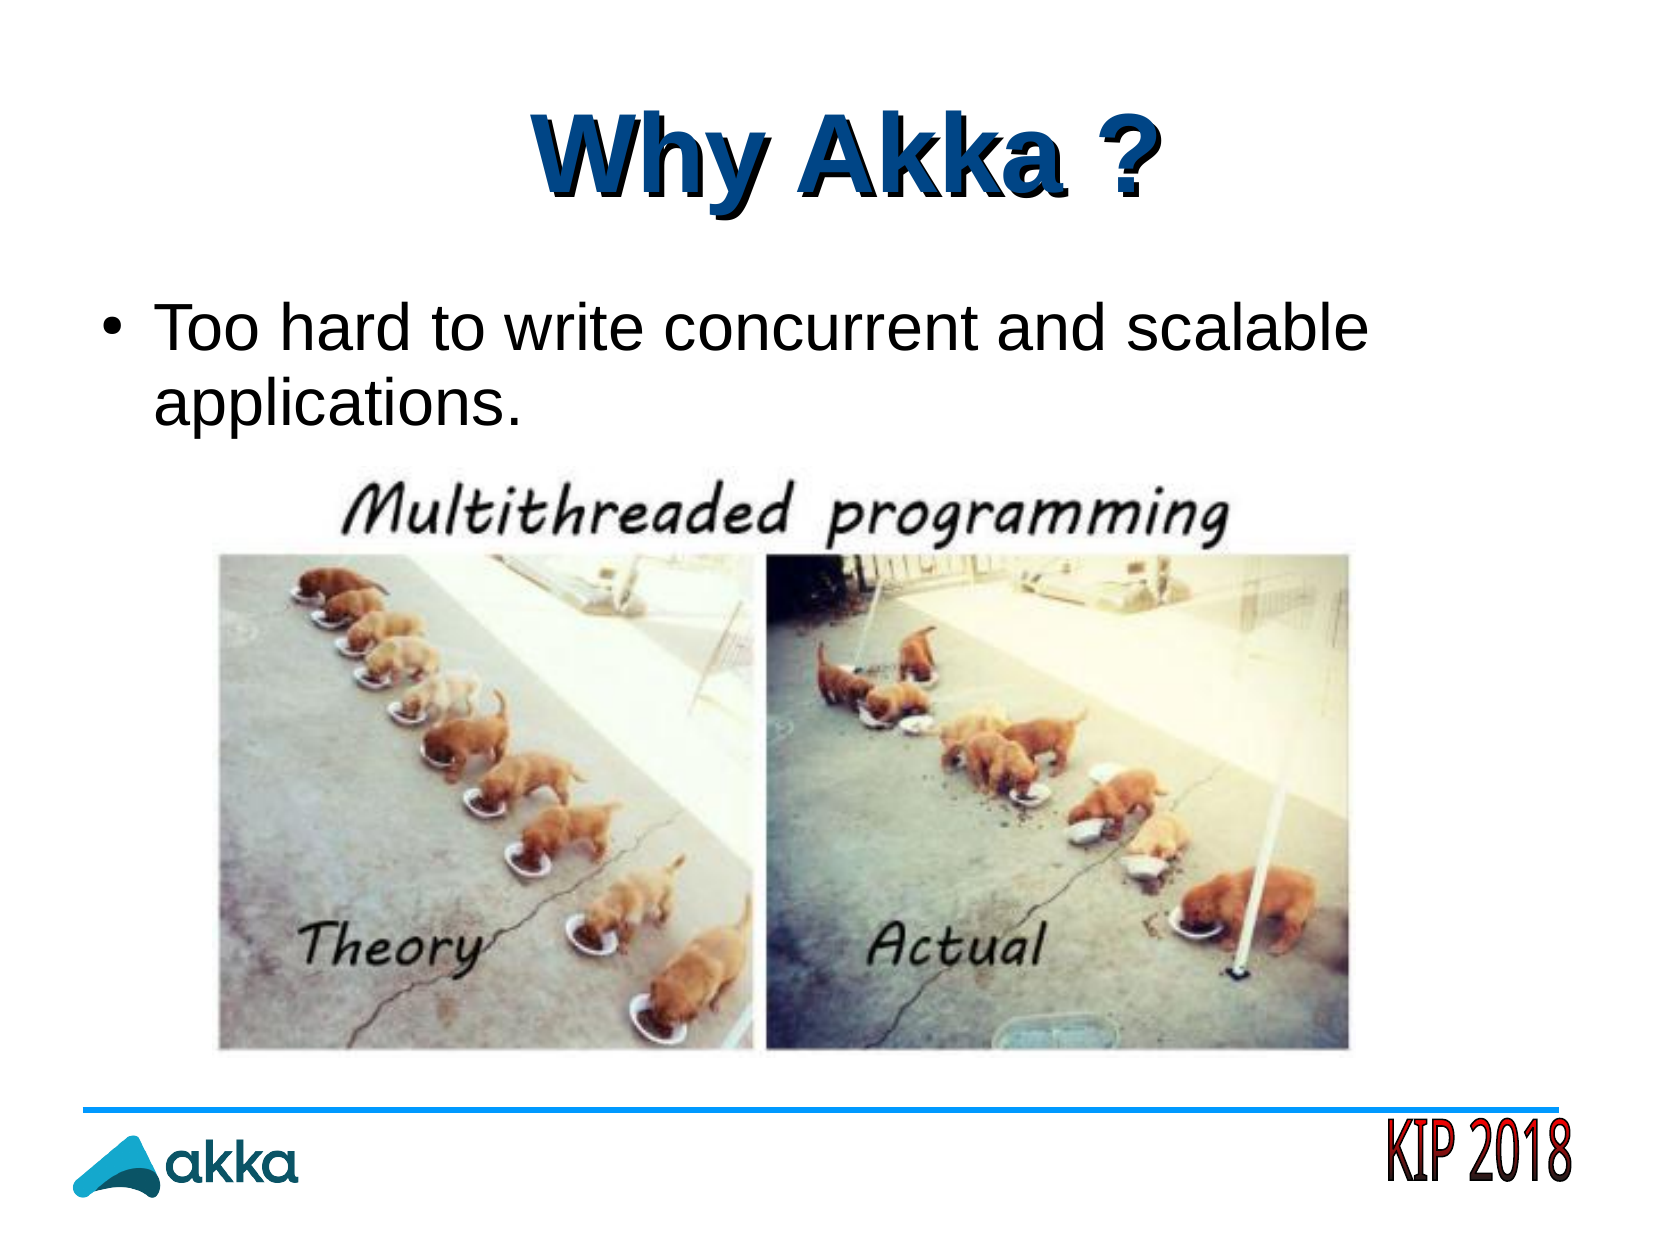

# Why Akka ?
Too hard to write concurrent and scalable applications.